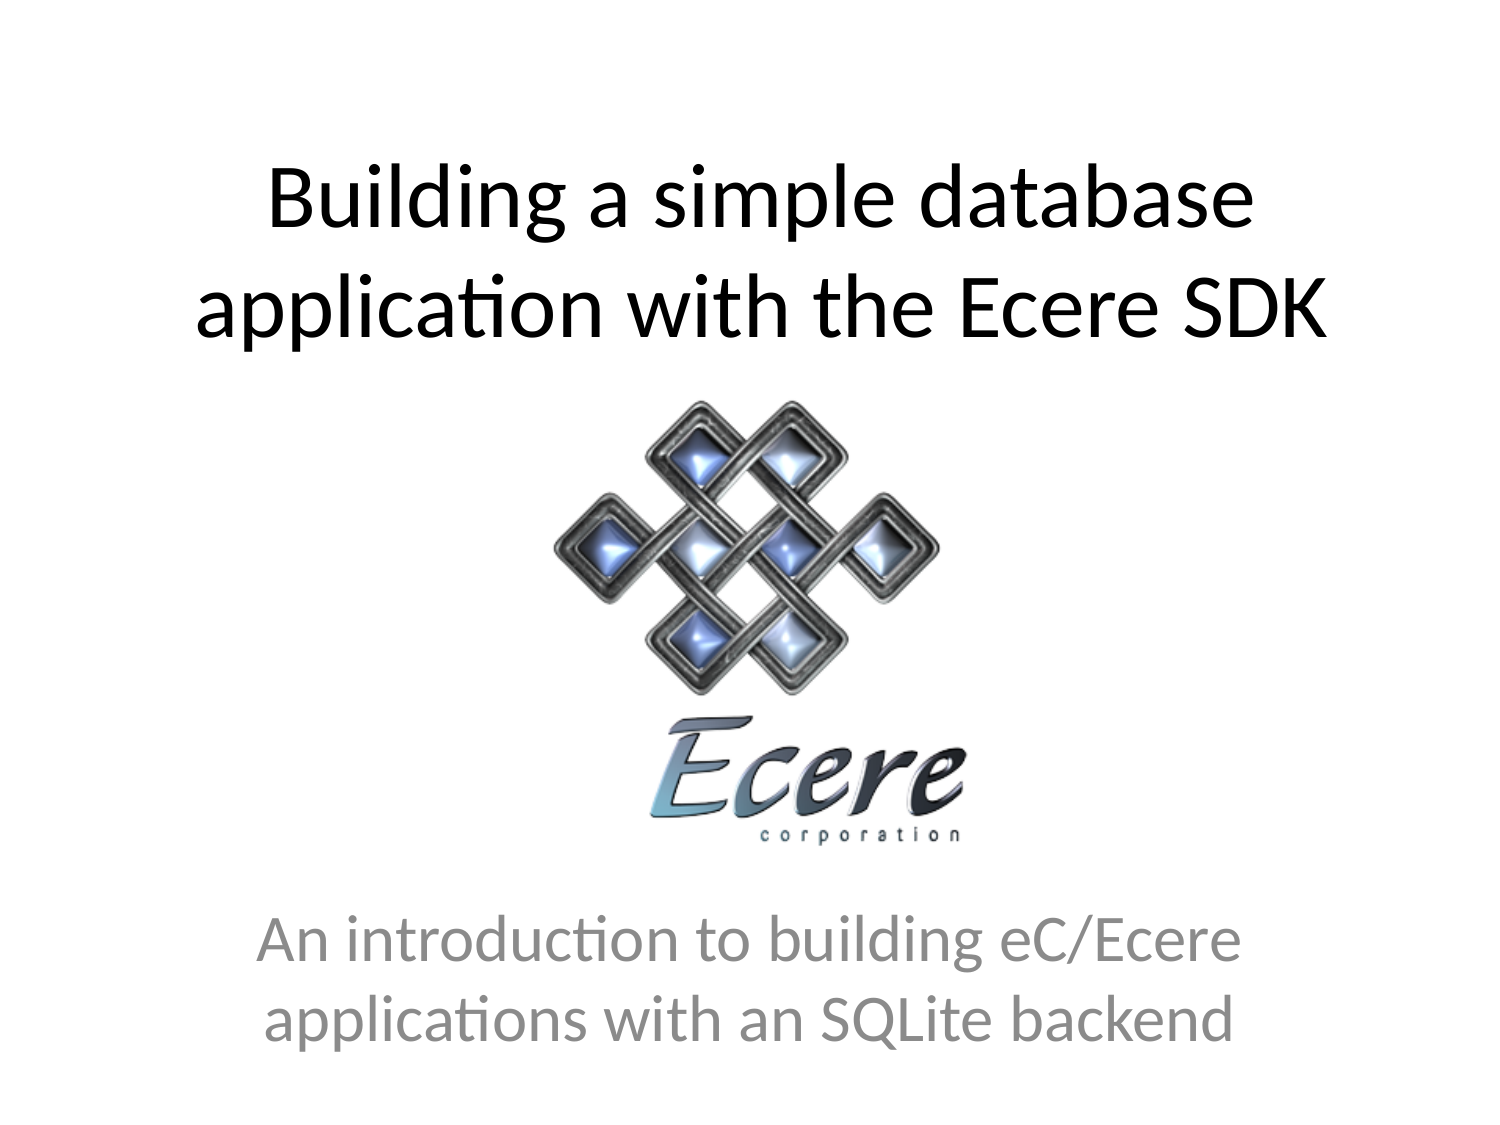

# Building a simple database application with the Ecere SDK
An introduction to building eC/Ecere applications with an SQLite backend